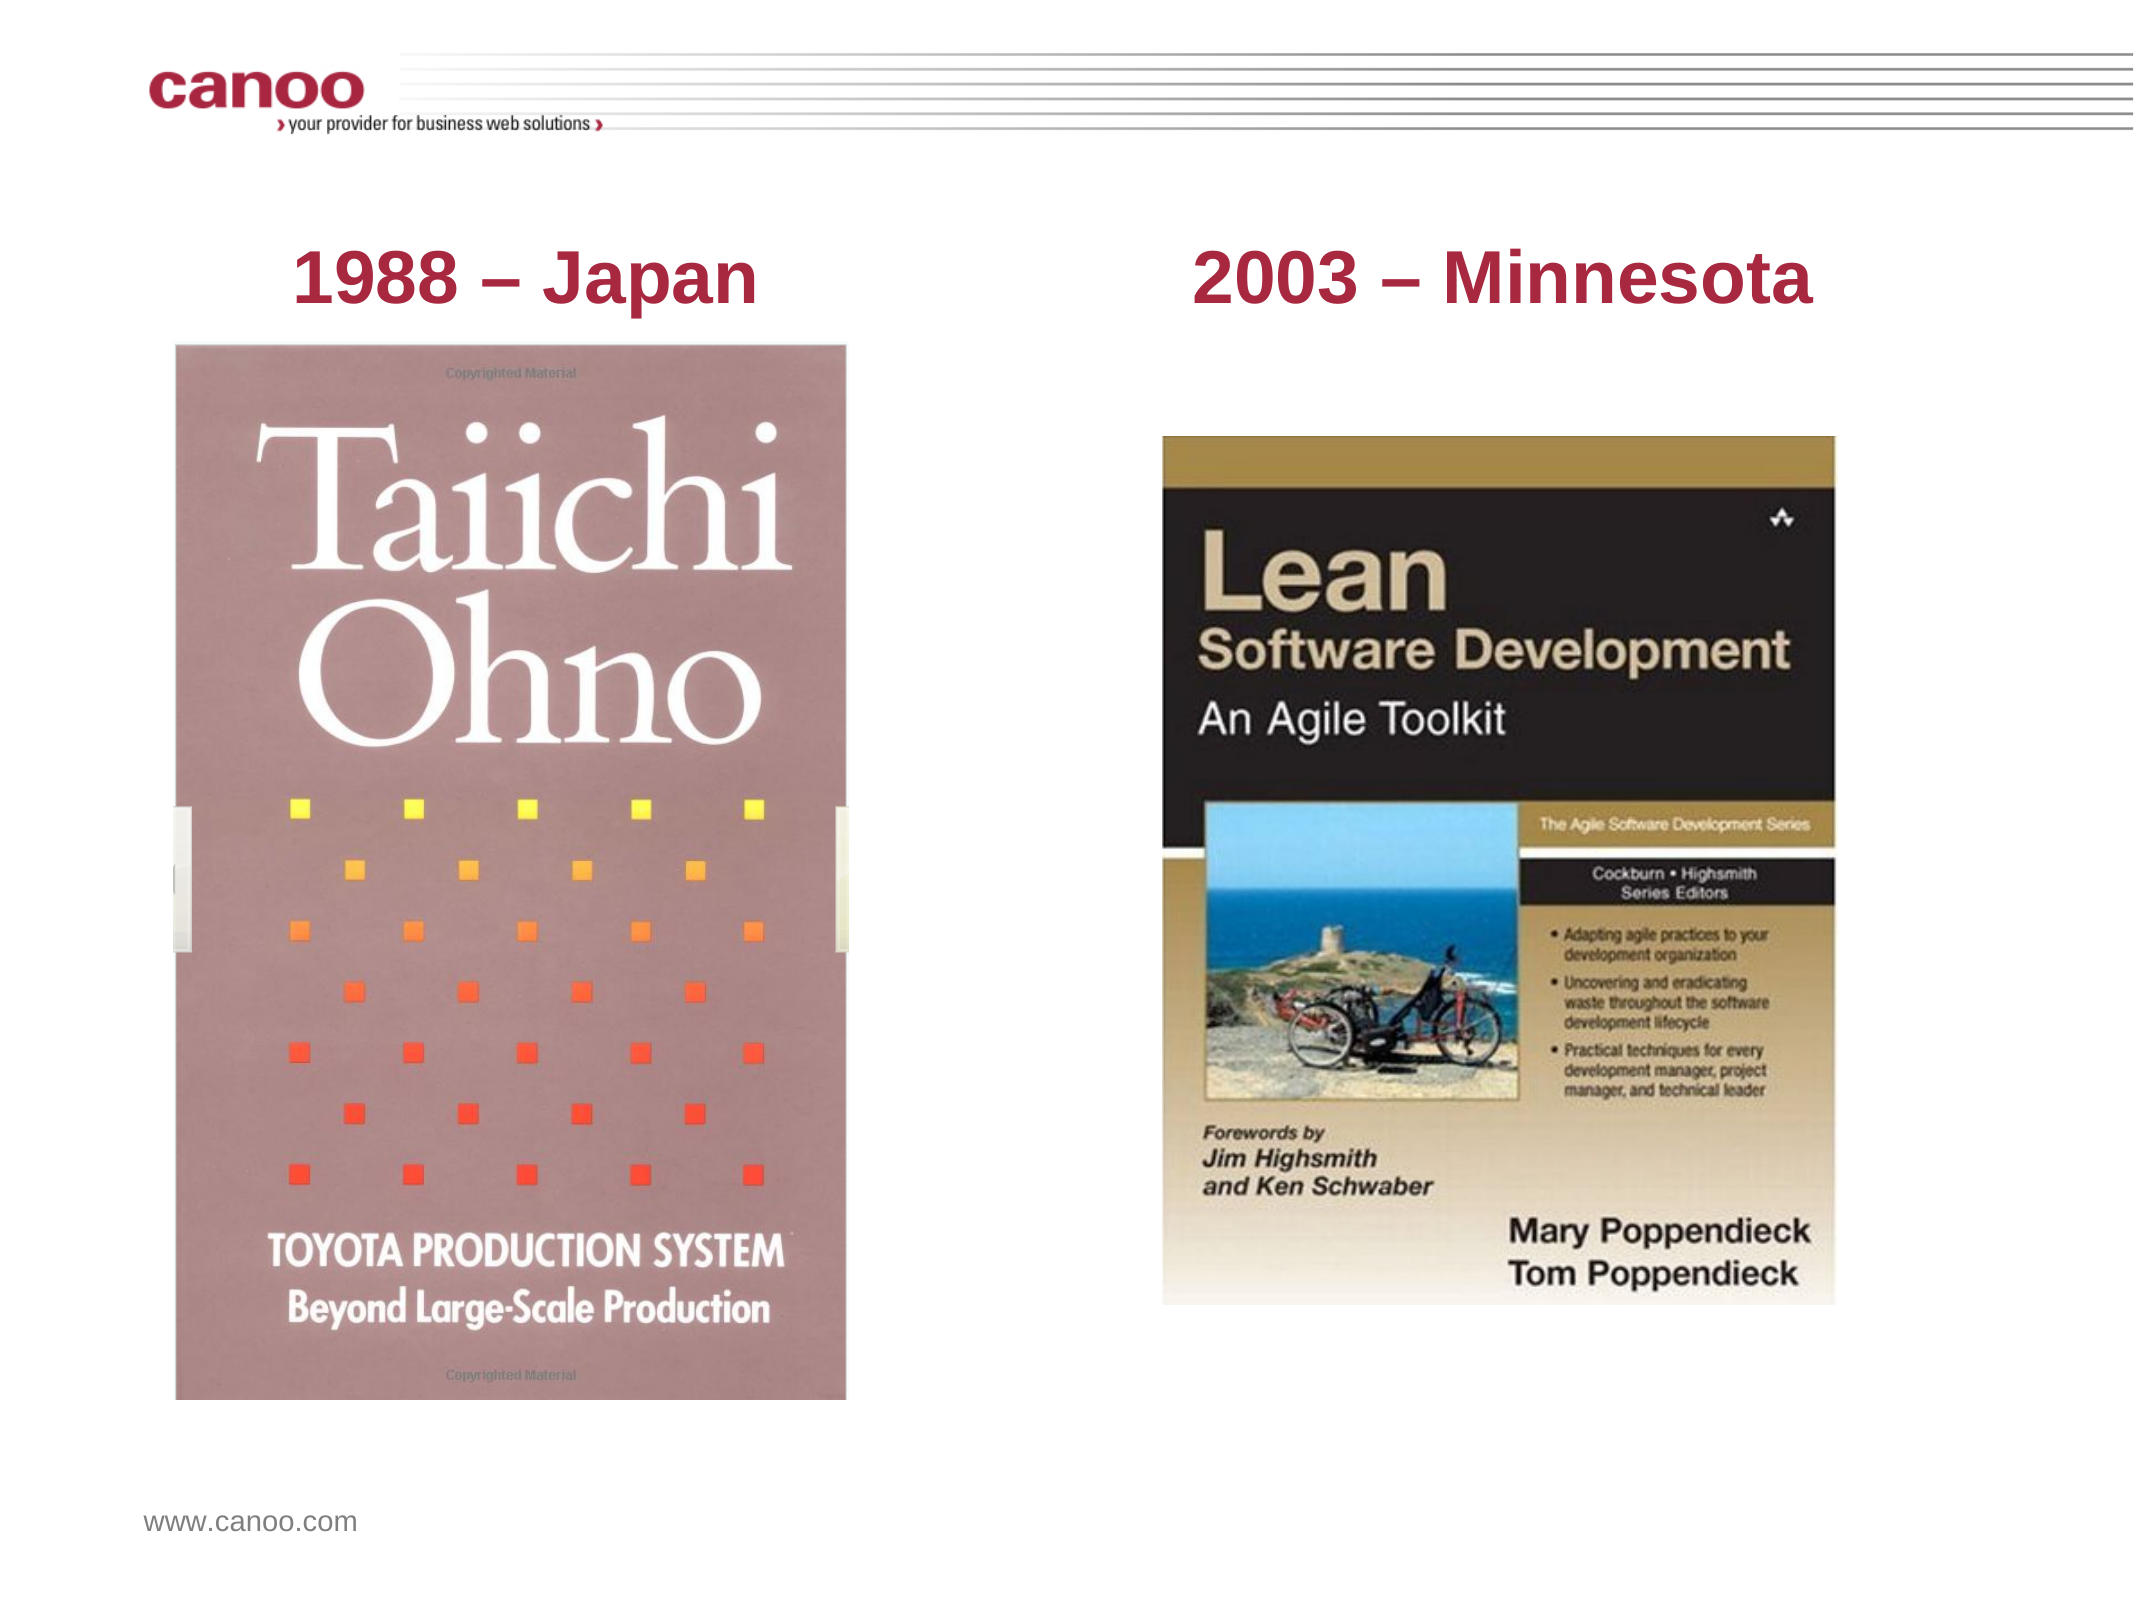

# 1988 – Japan			2003 – Minnesota